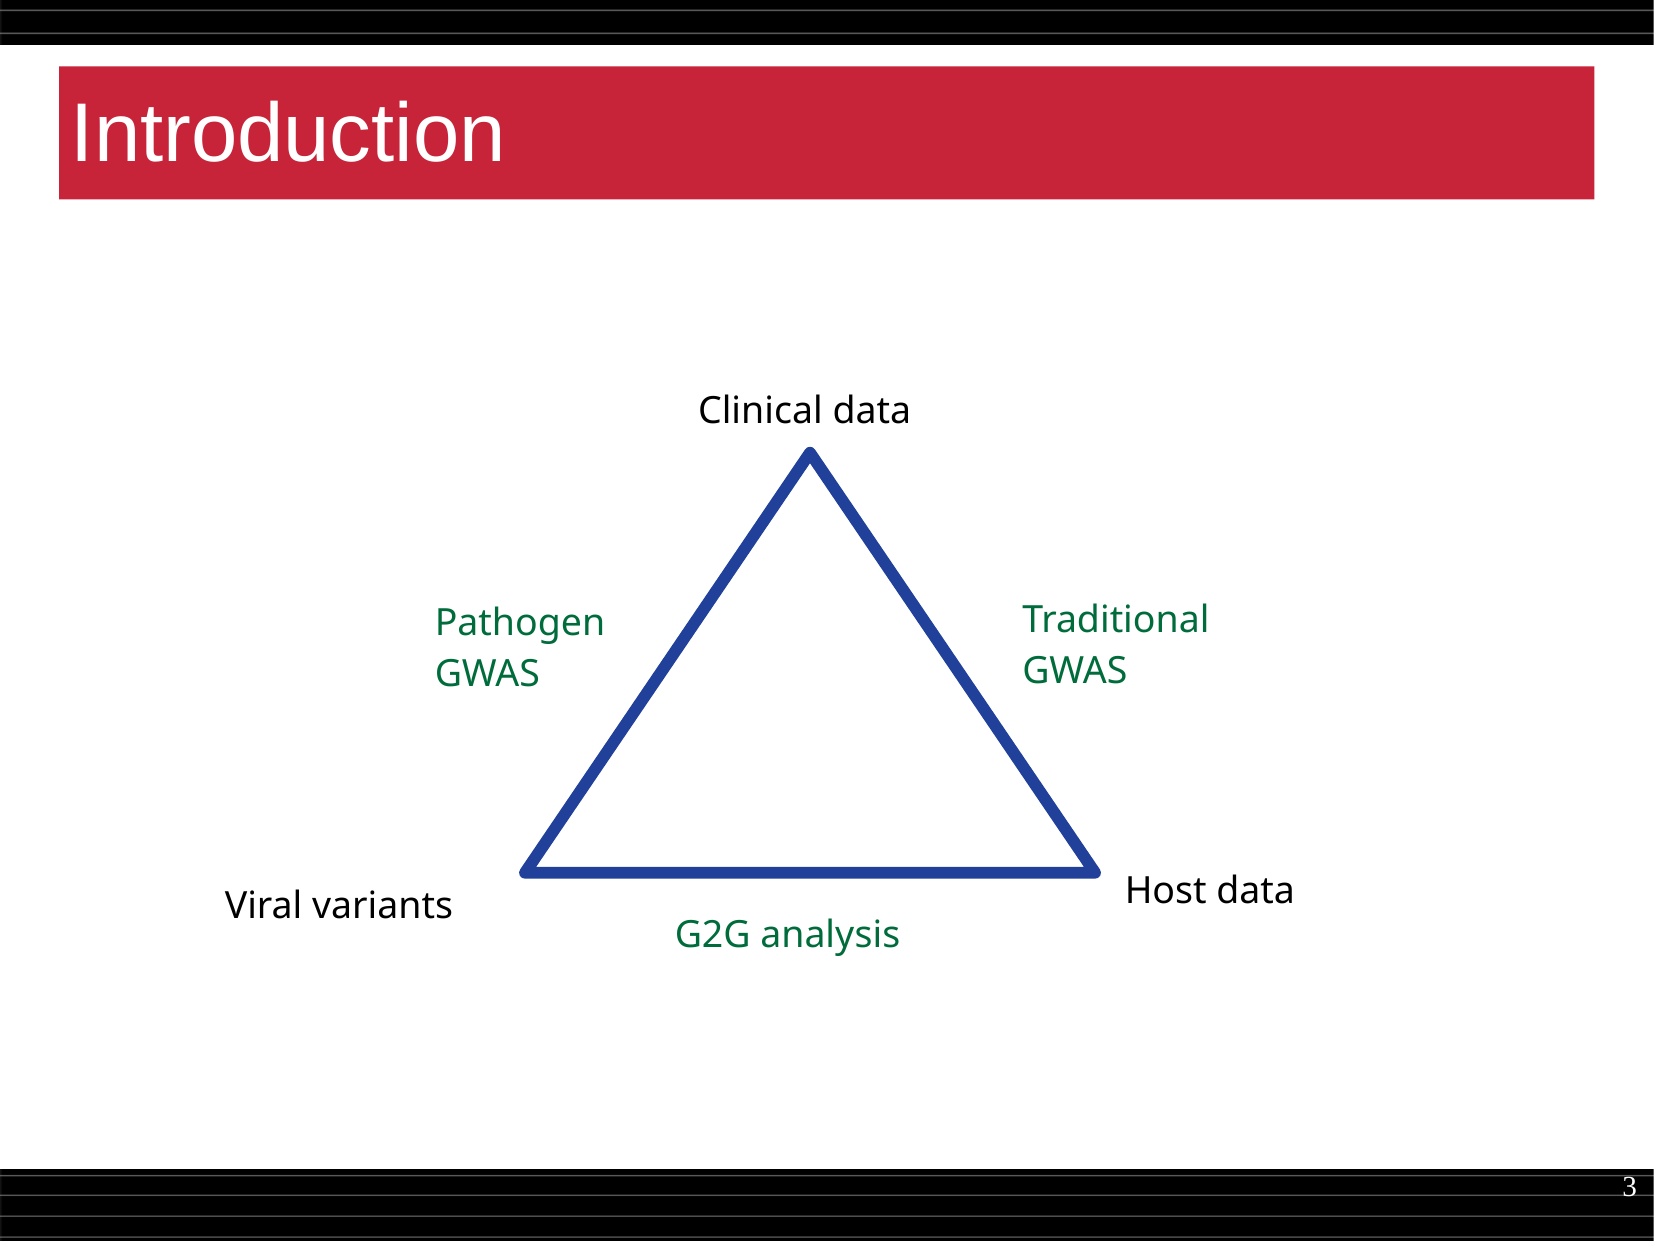

# Introduction
Clinical data
Traditional
GWAS
Pathogen
GWAS
Host data
Viral variants
G2G analysis
3